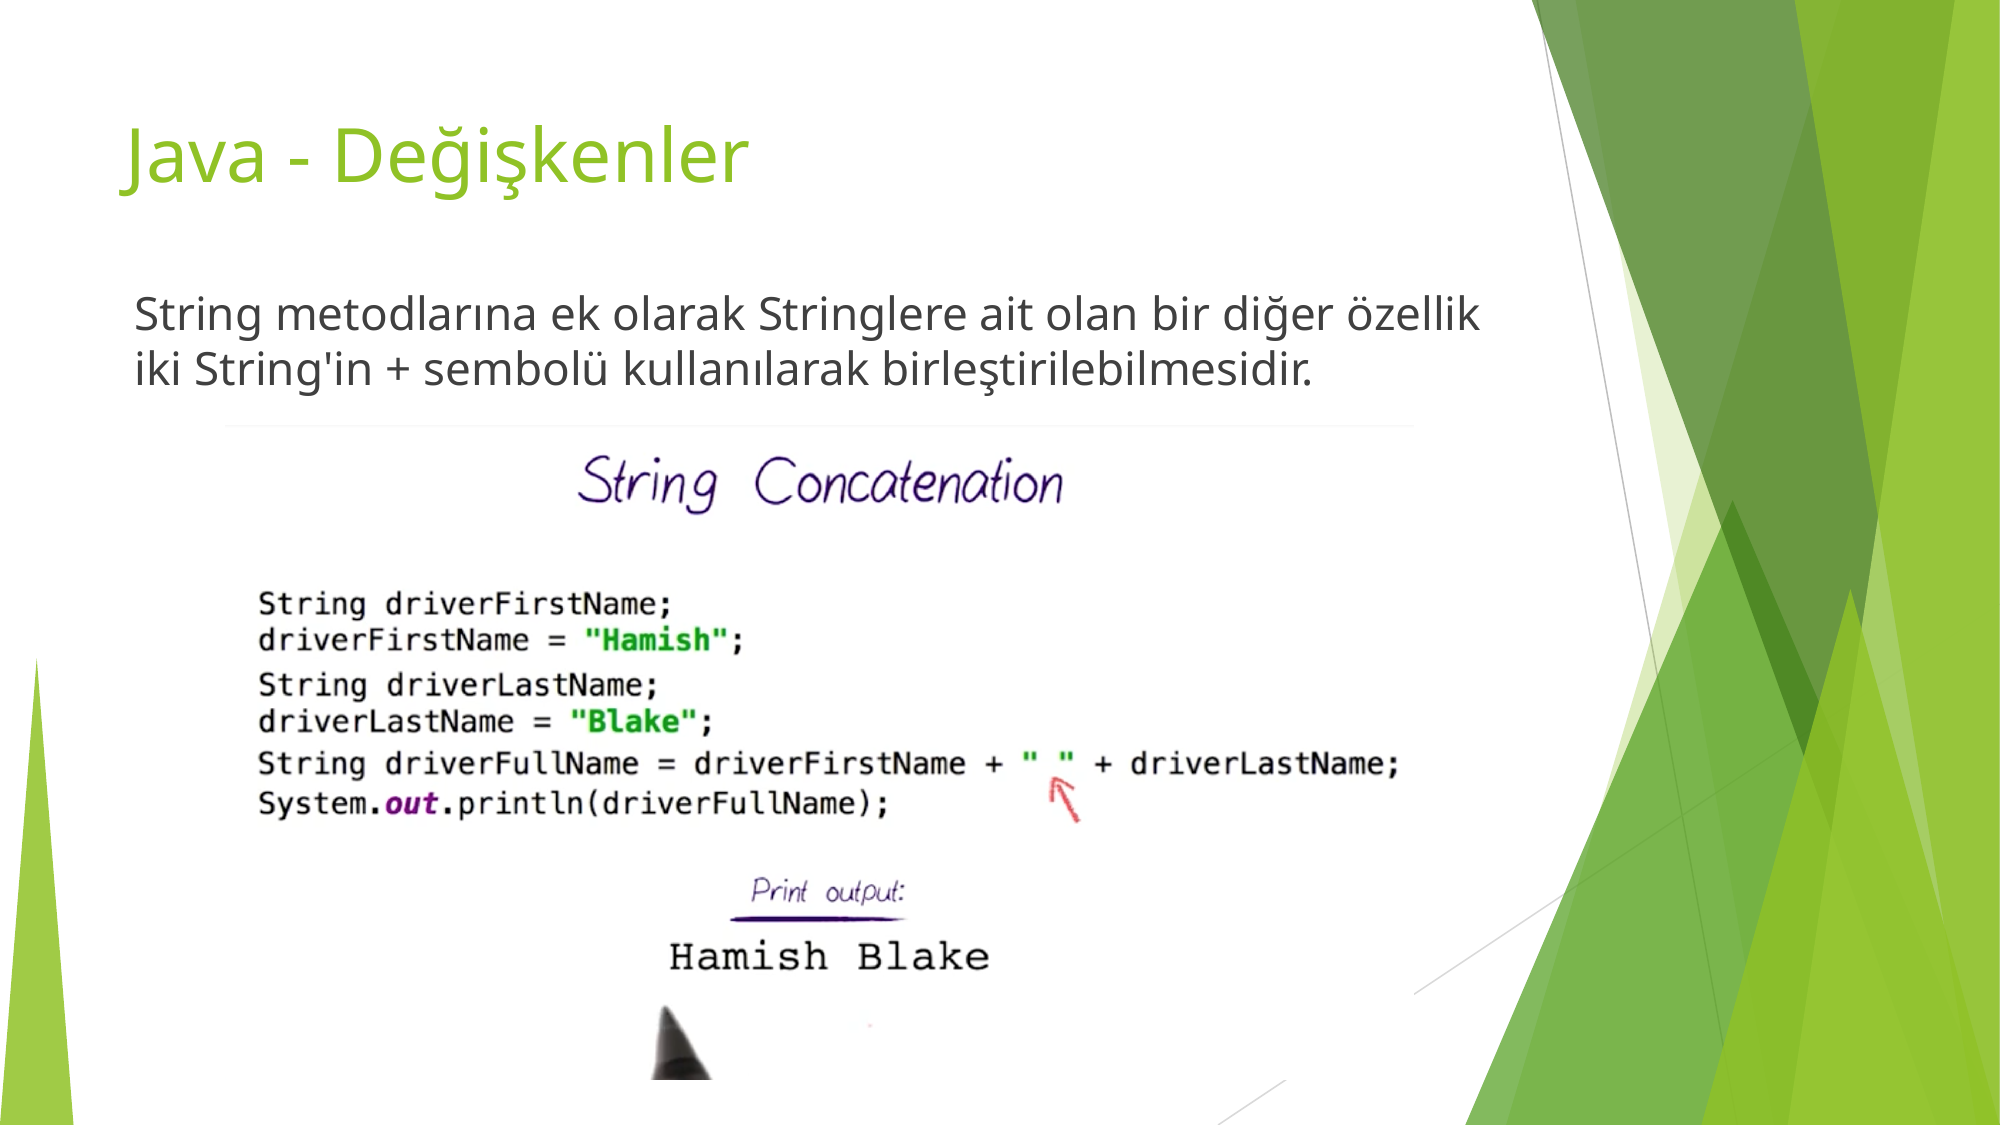

# Java - Değişkenler
String metodlarına ek olarak Stringlere ait olan bir diğer özellik iki String'in + sembolü kullanılarak birleştirilebilmesidir.